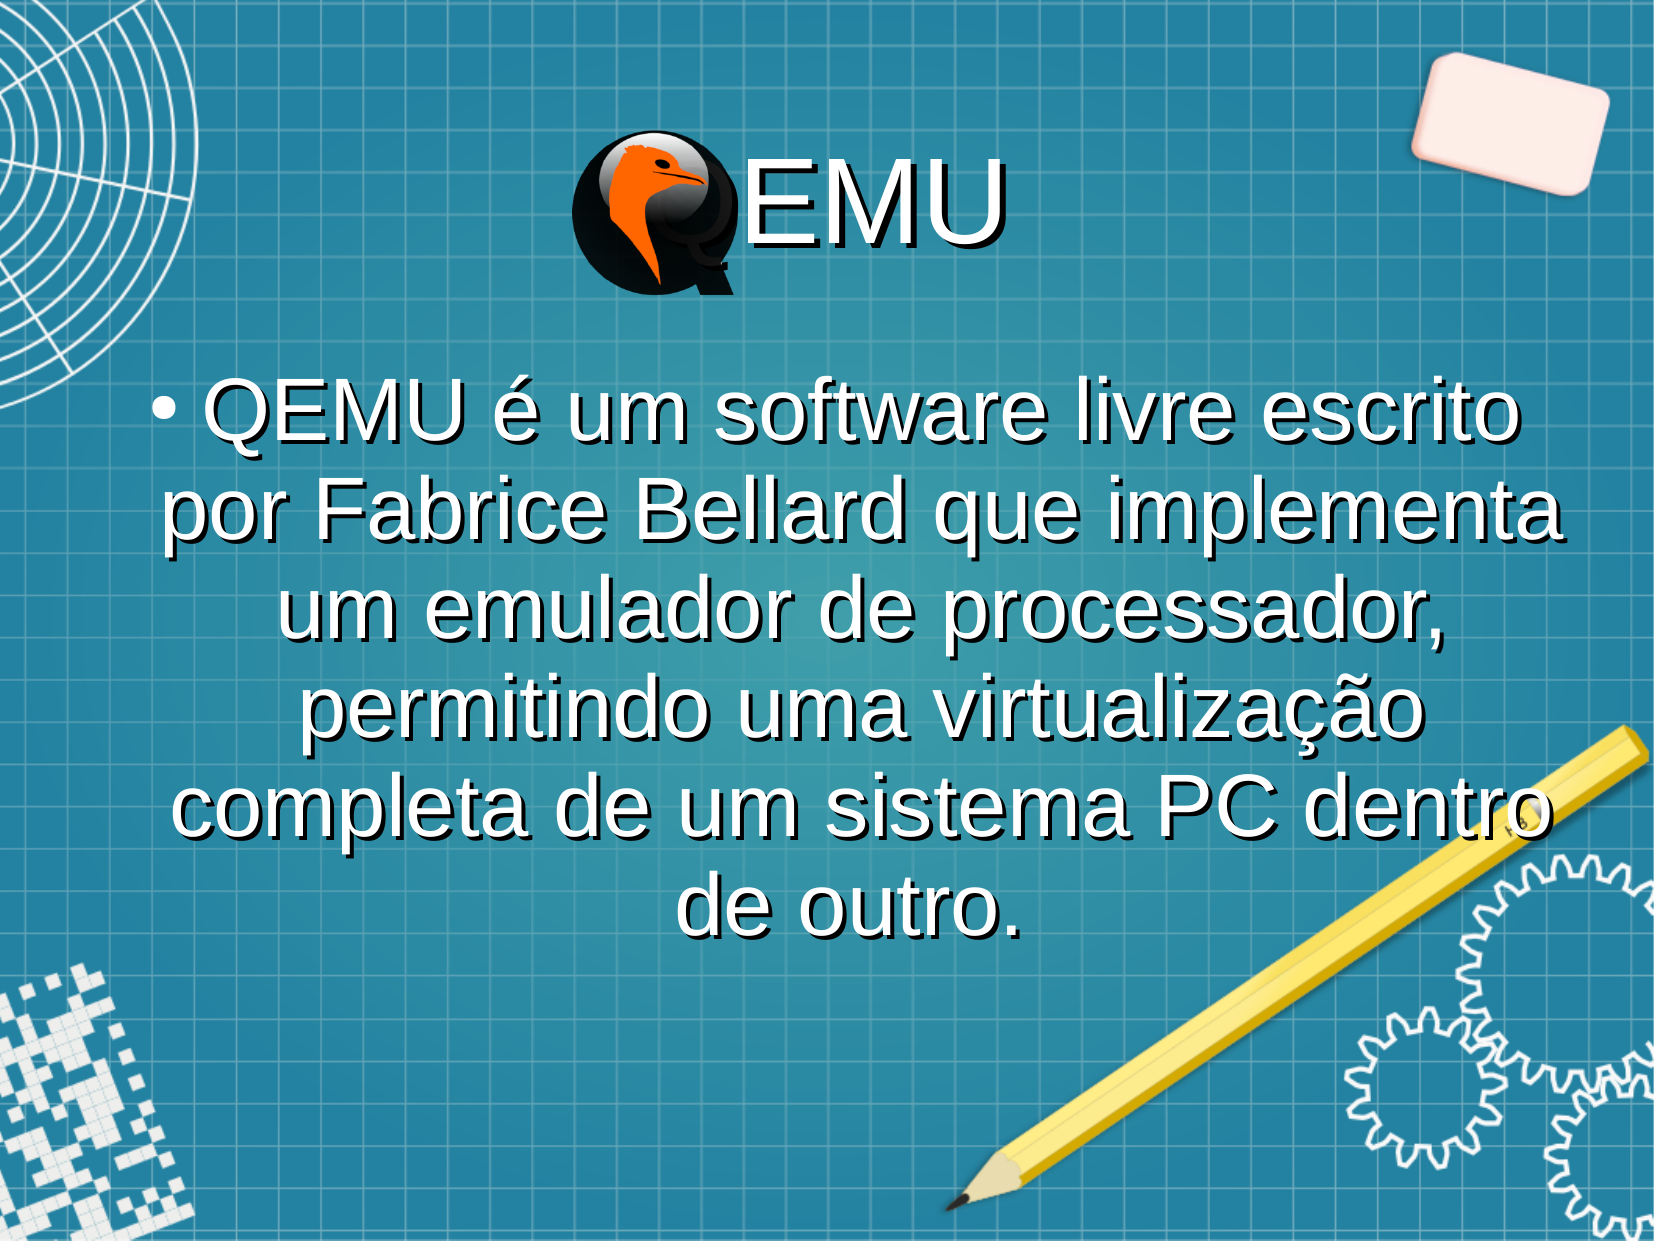

# QEMU
QEMU é um software livre escrito por Fabrice Bellard que implementa um emulador de processador, permitindo uma virtualização completa de um sistema PC dentro de outro.